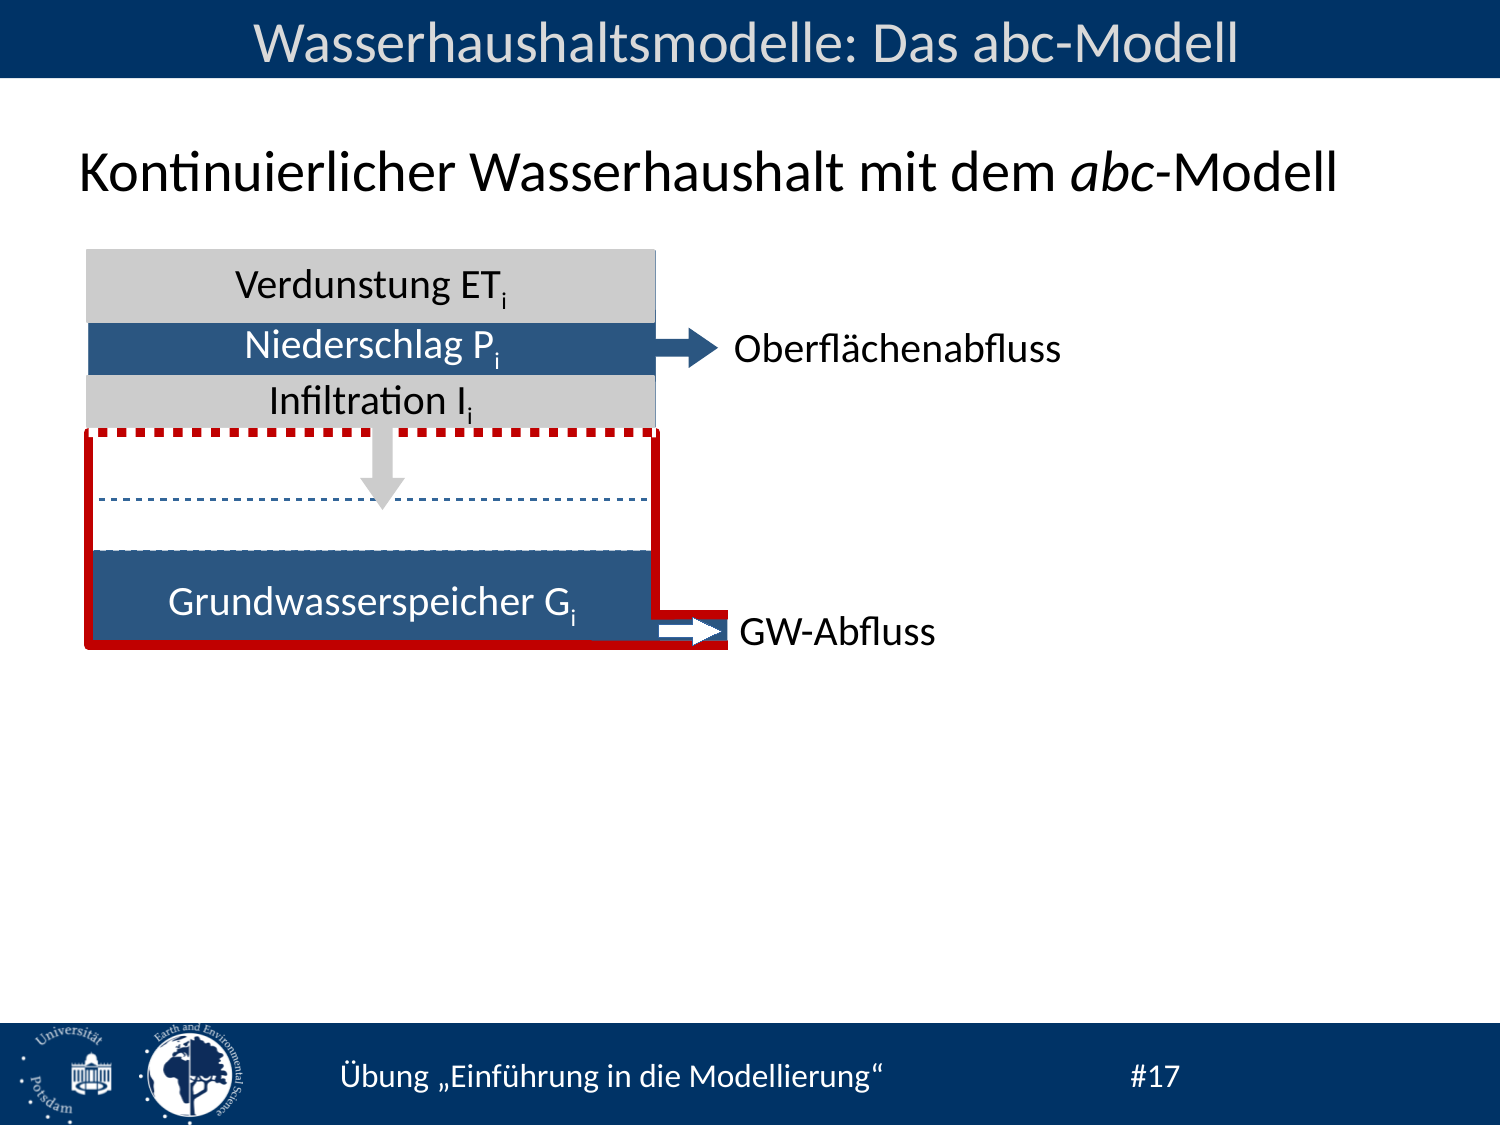

Wasserhaushaltsmodelle: Das abc-Modell
Kontinuierlicher Wasserhaushalt mit dem abc-Modell
Verdunstung ETi
Niederschlag Pi
Oberflächenabfluss
Infiltration Ii
Grundwasserspeicher Gi
GW-Abfluss